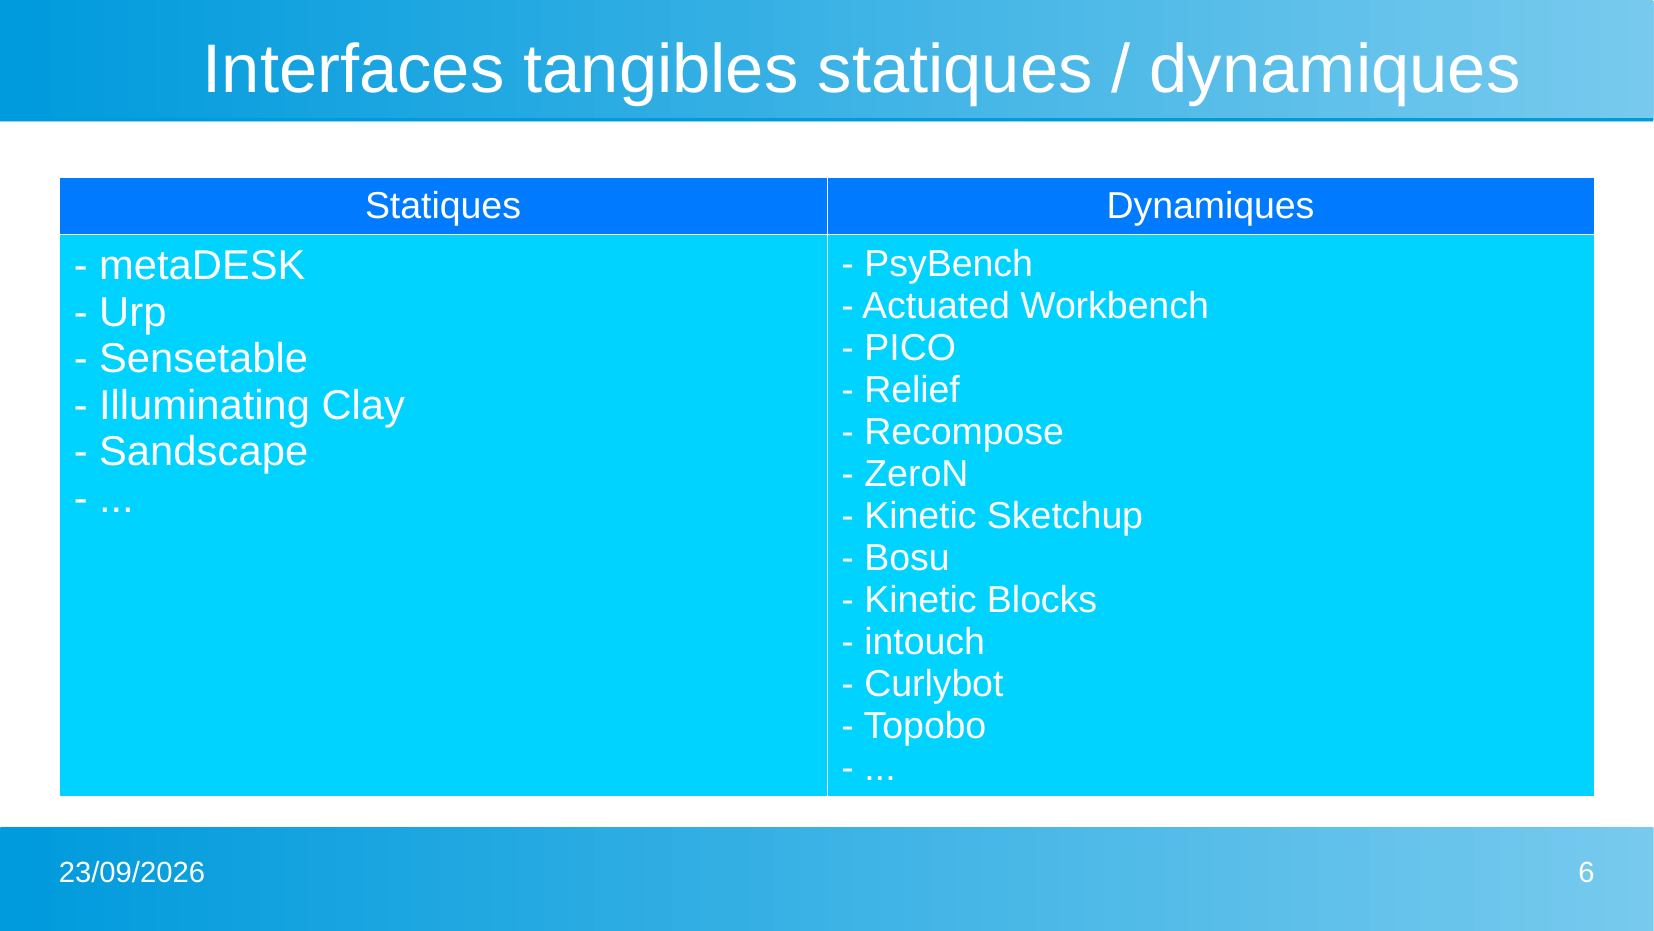

# Interfaces tangibles statiques / dynamiques
| Statiques | Dynamiques |
| --- | --- |
| - metaDESK - Urp - Sensetable - Illuminating Clay - Sandscape - ... | - PsyBench - Actuated Workbench - PICO - Relief - Recompose - ZeroN - Kinetic Sketchup - Bosu - Kinetic Blocks - intouch - Curlybot - Topobo - ... |
6